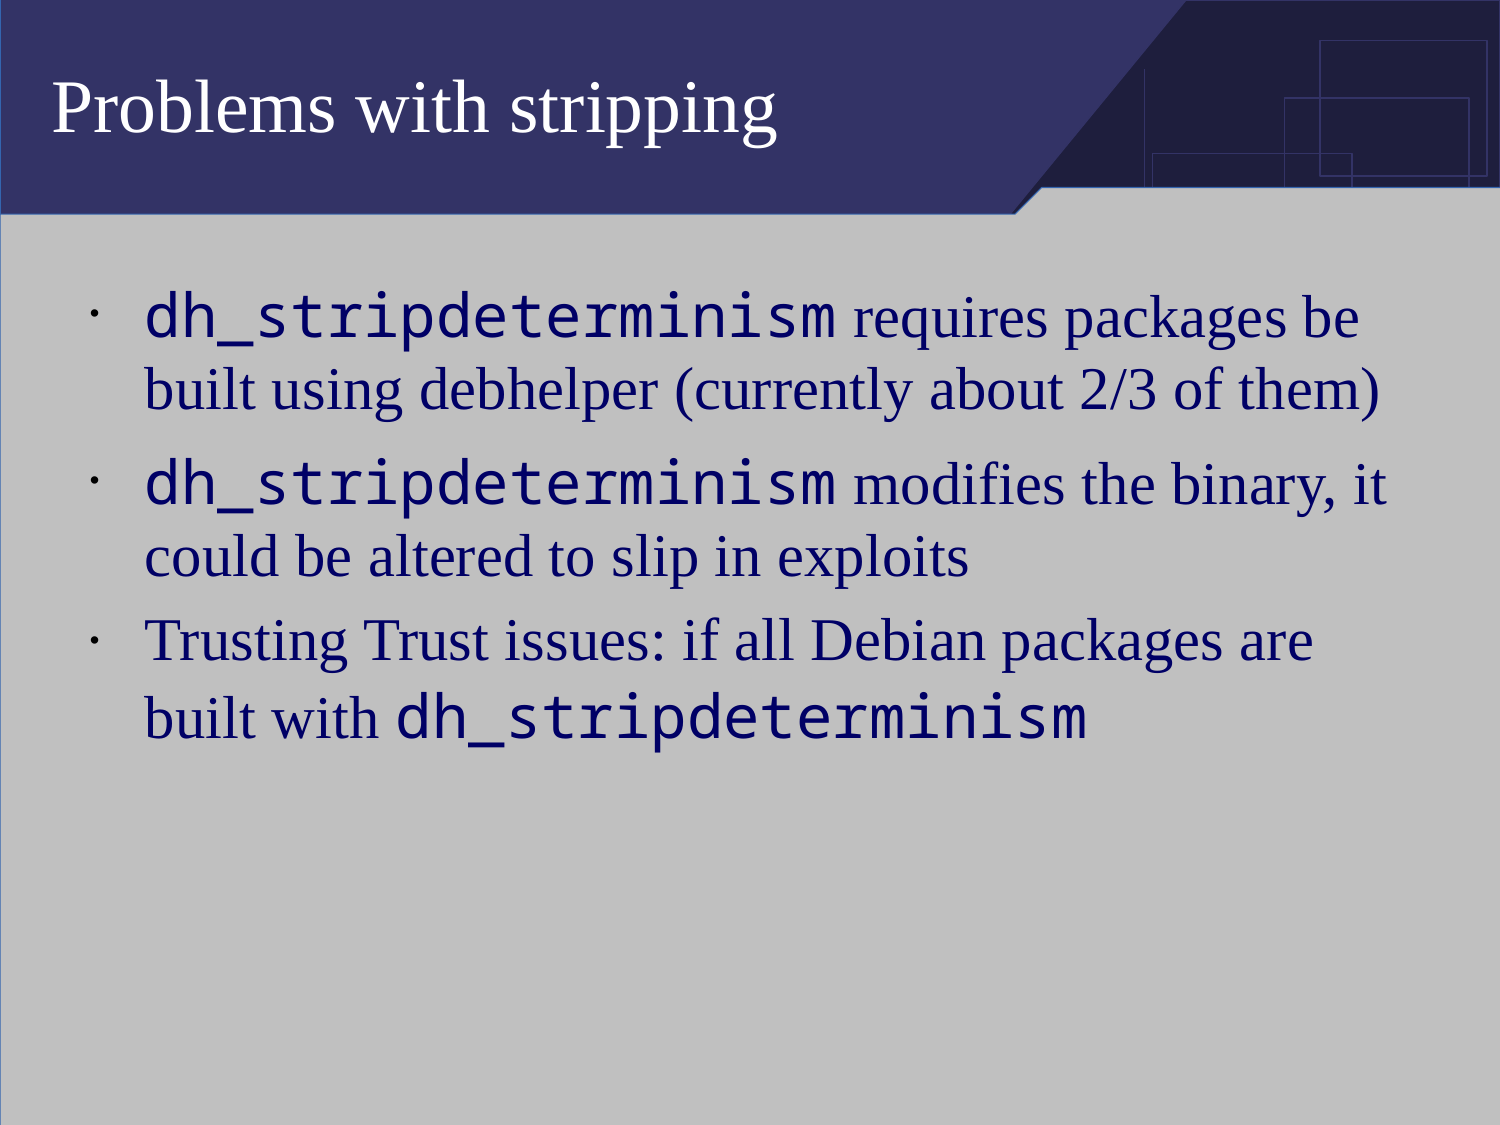

Problems with stripping
dh_stripdeterminism requires packages be built using debhelper (currently about 2/3 of them)
dh_stripdeterminism modifies the binary, it could be altered to slip in exploits
Trusting Trust issues: if all Debian packages are built with dh_stripdeterminism